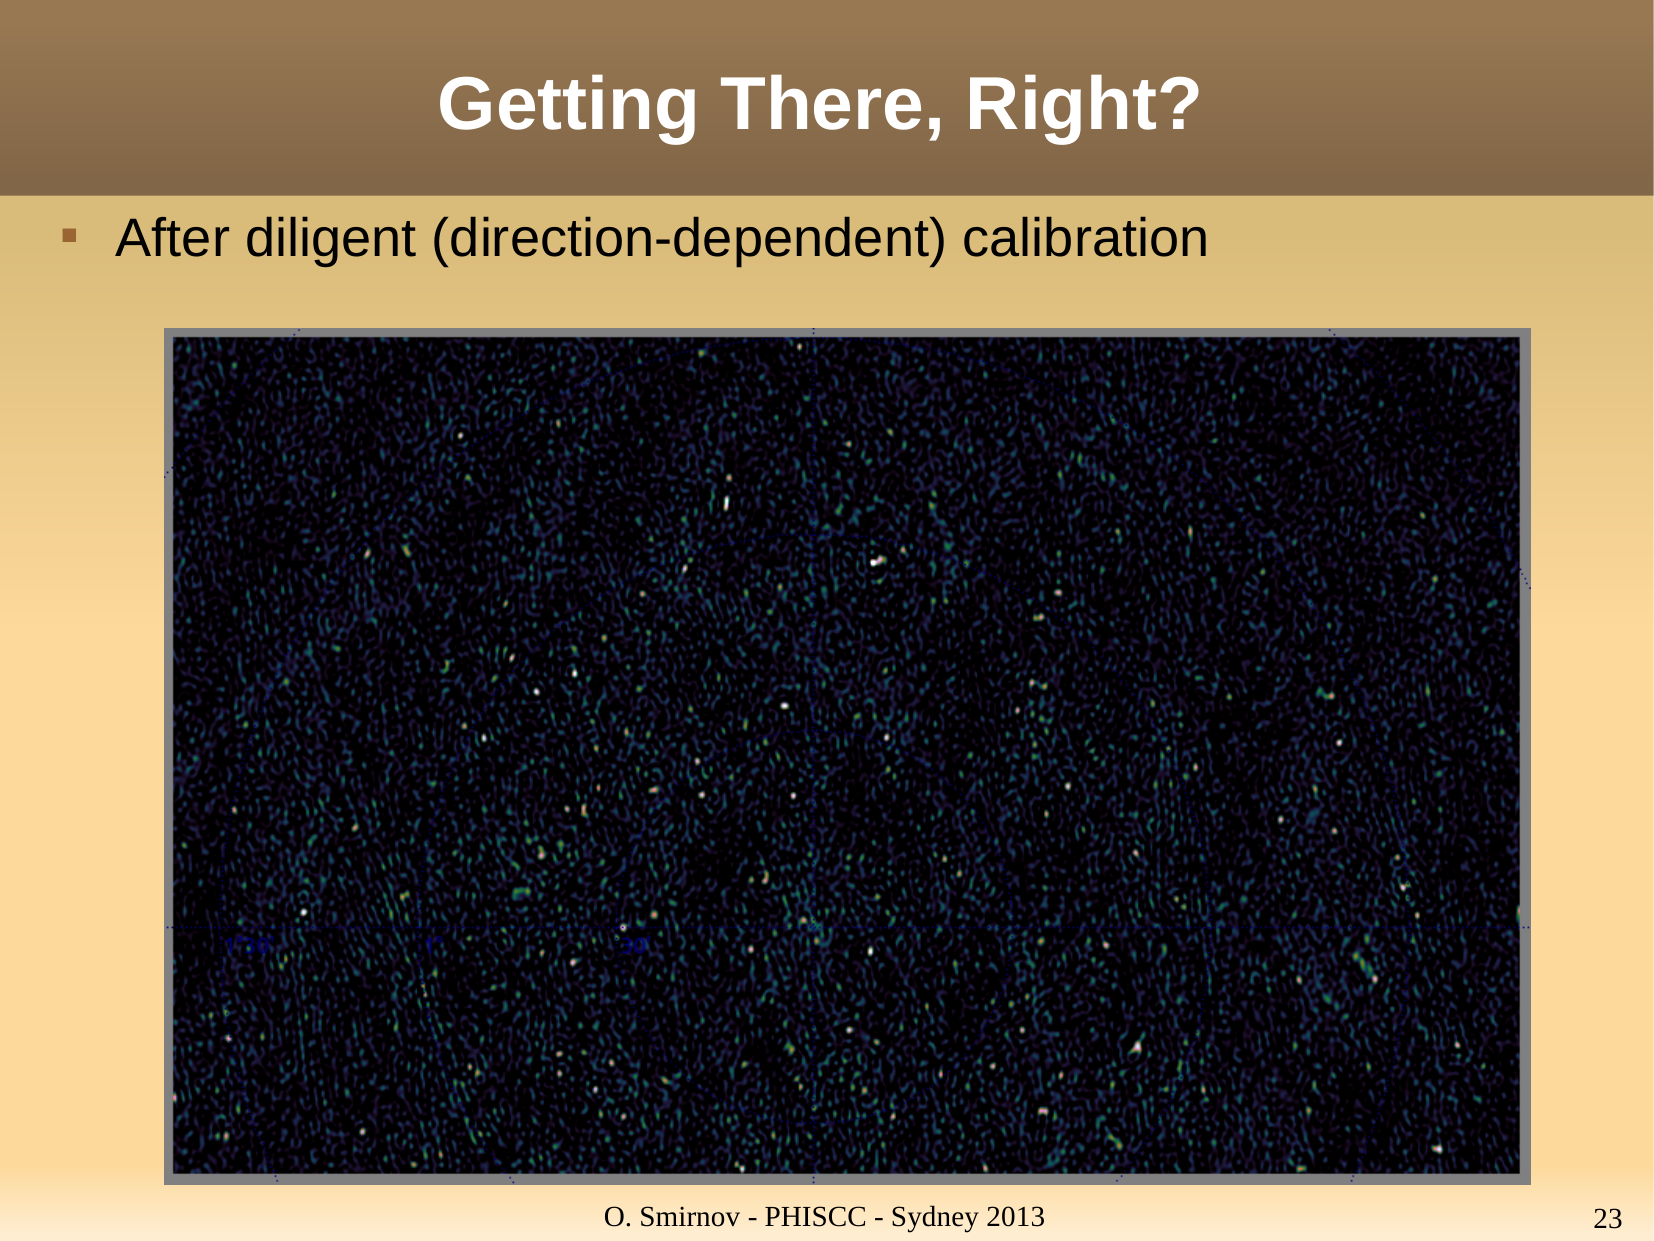

# Getting There, Right?
After diligent (direction-dependent) calibration
O. Smirnov - PHISCC - Sydney 2013
23